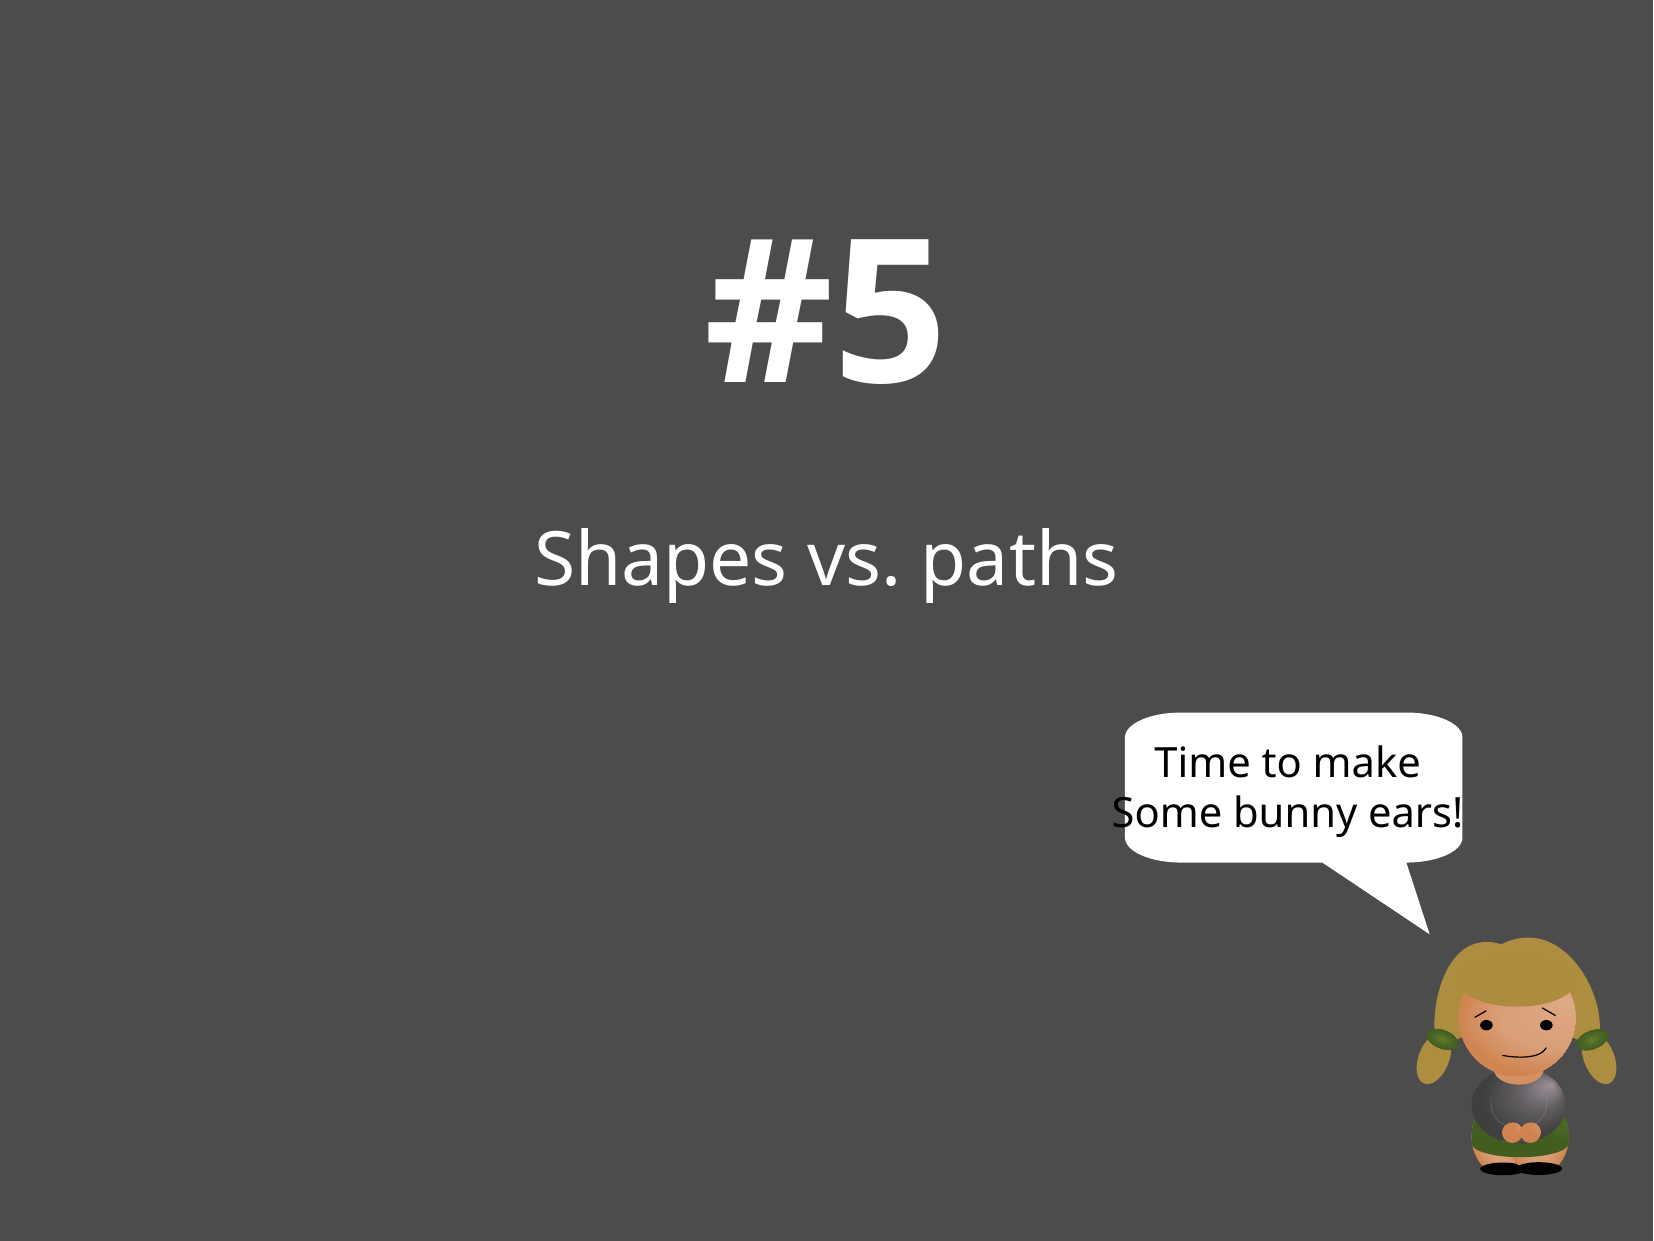

# #5 Shapes vs. paths
Time to make
Some bunny ears!